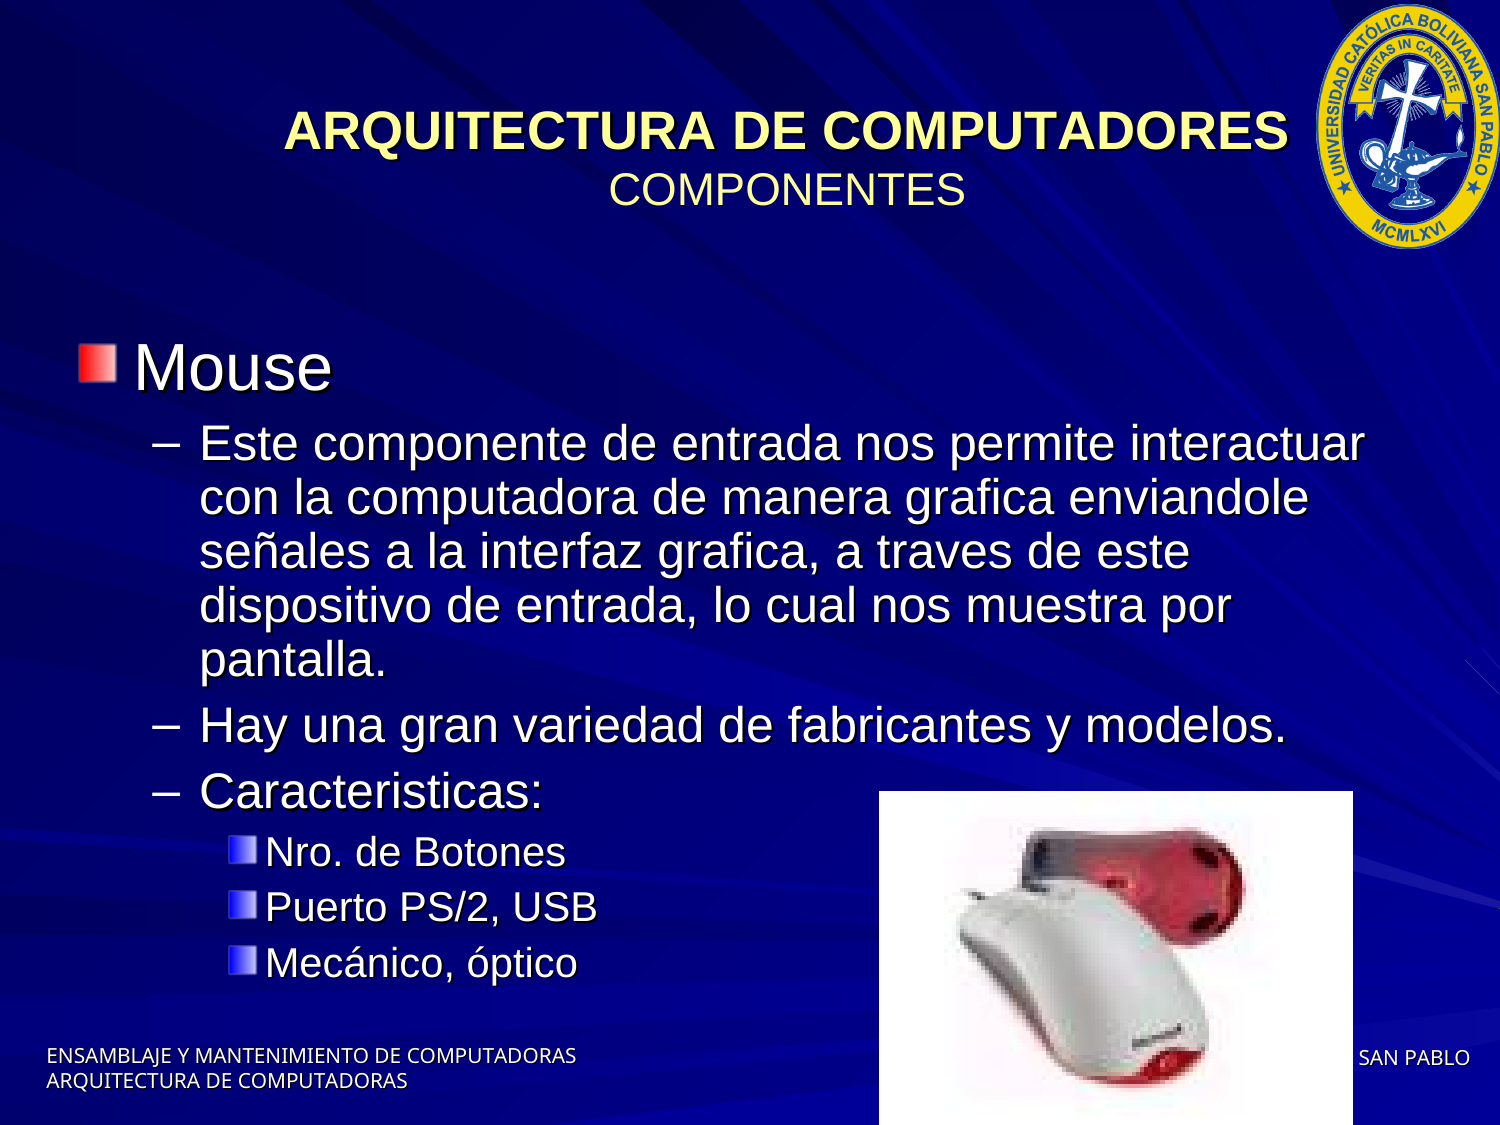

ARQUITECTURA DE COMPUTADORES
COMPONENTES
# Mouse
Este componente de entrada nos permite interactuar con la computadora de manera grafica enviandole señales a la interfaz grafica, a traves de este dispositivo de entrada, lo cual nos muestra por pantalla.
Hay una gran variedad de fabricantes y modelos.
Caracteristicas:
Nro. de Botones
Puerto PS/2, USB
Mecánico, óptico